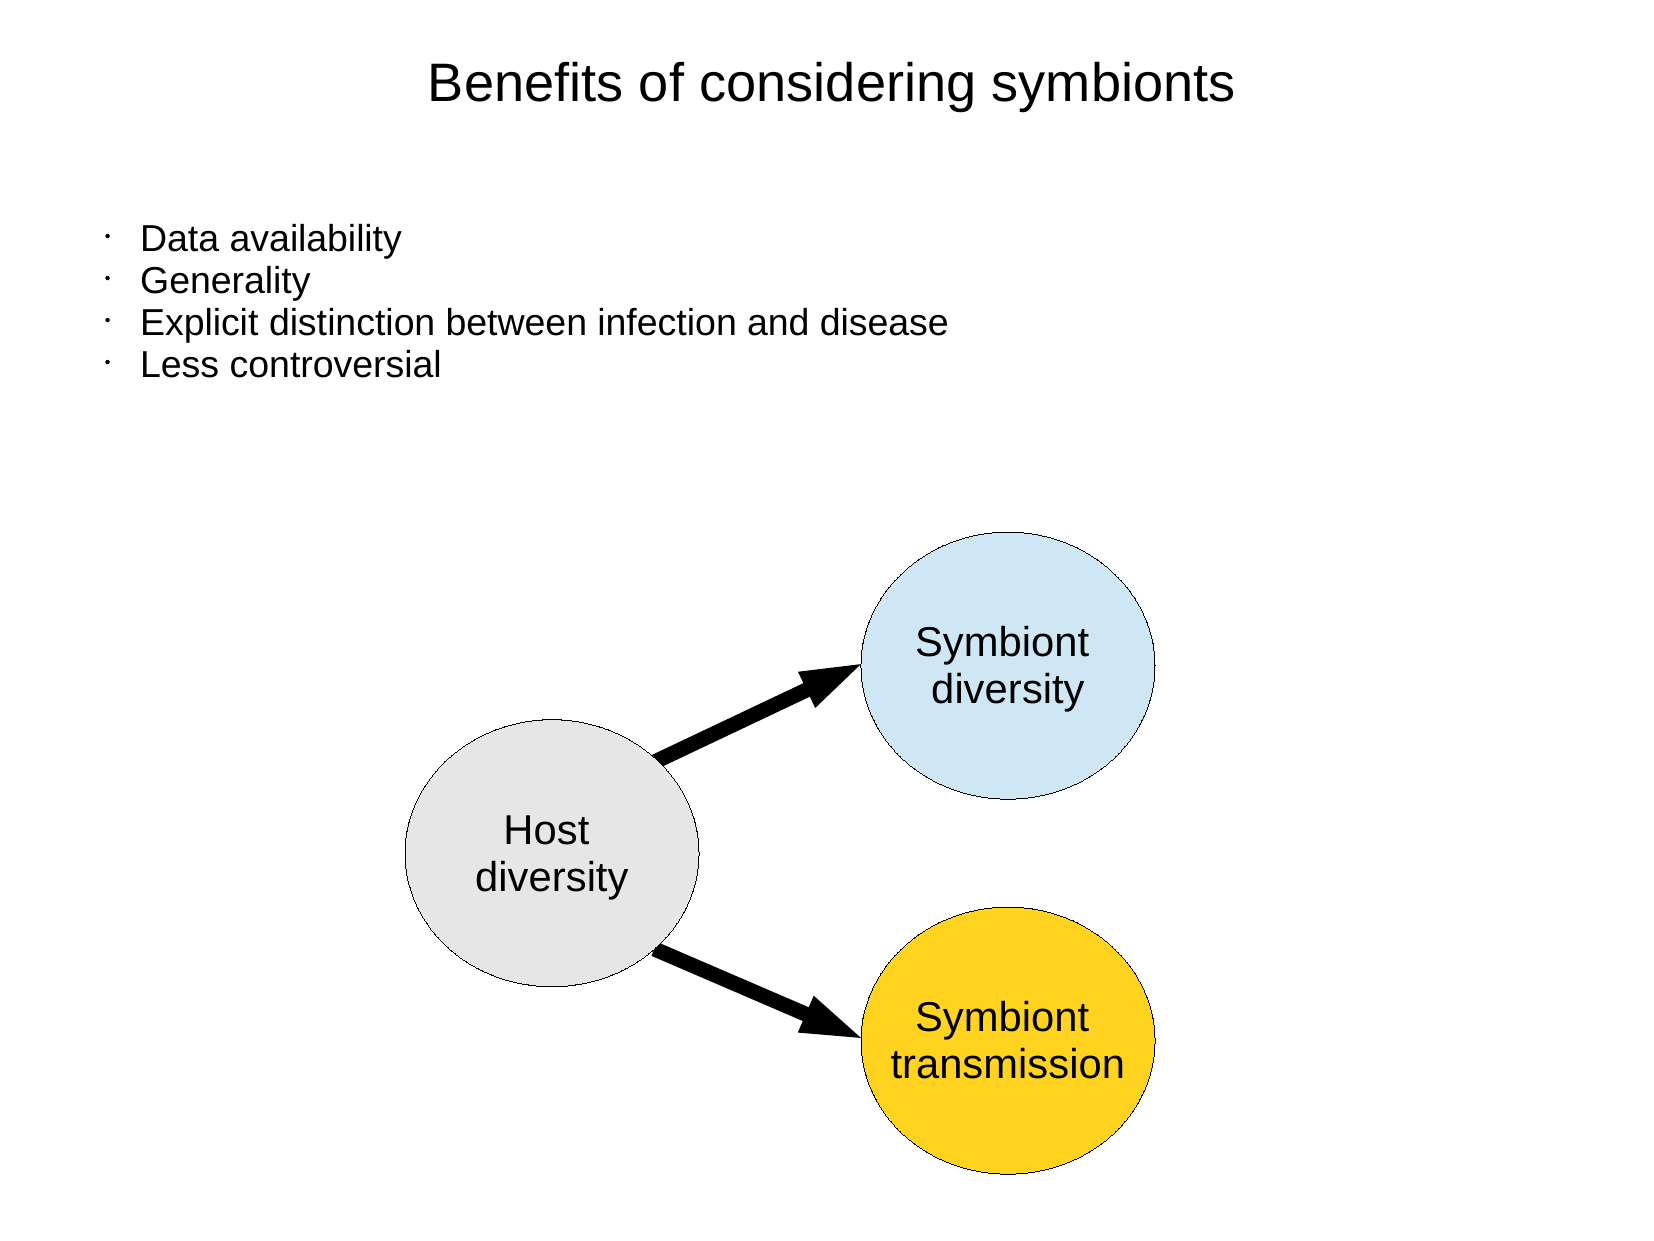

Benefits of considering symbionts
Data availability
Generality
Explicit distinction between infection and disease
Less controversial
Symbiont
diversity
Host
diversity
Symbiont
transmission